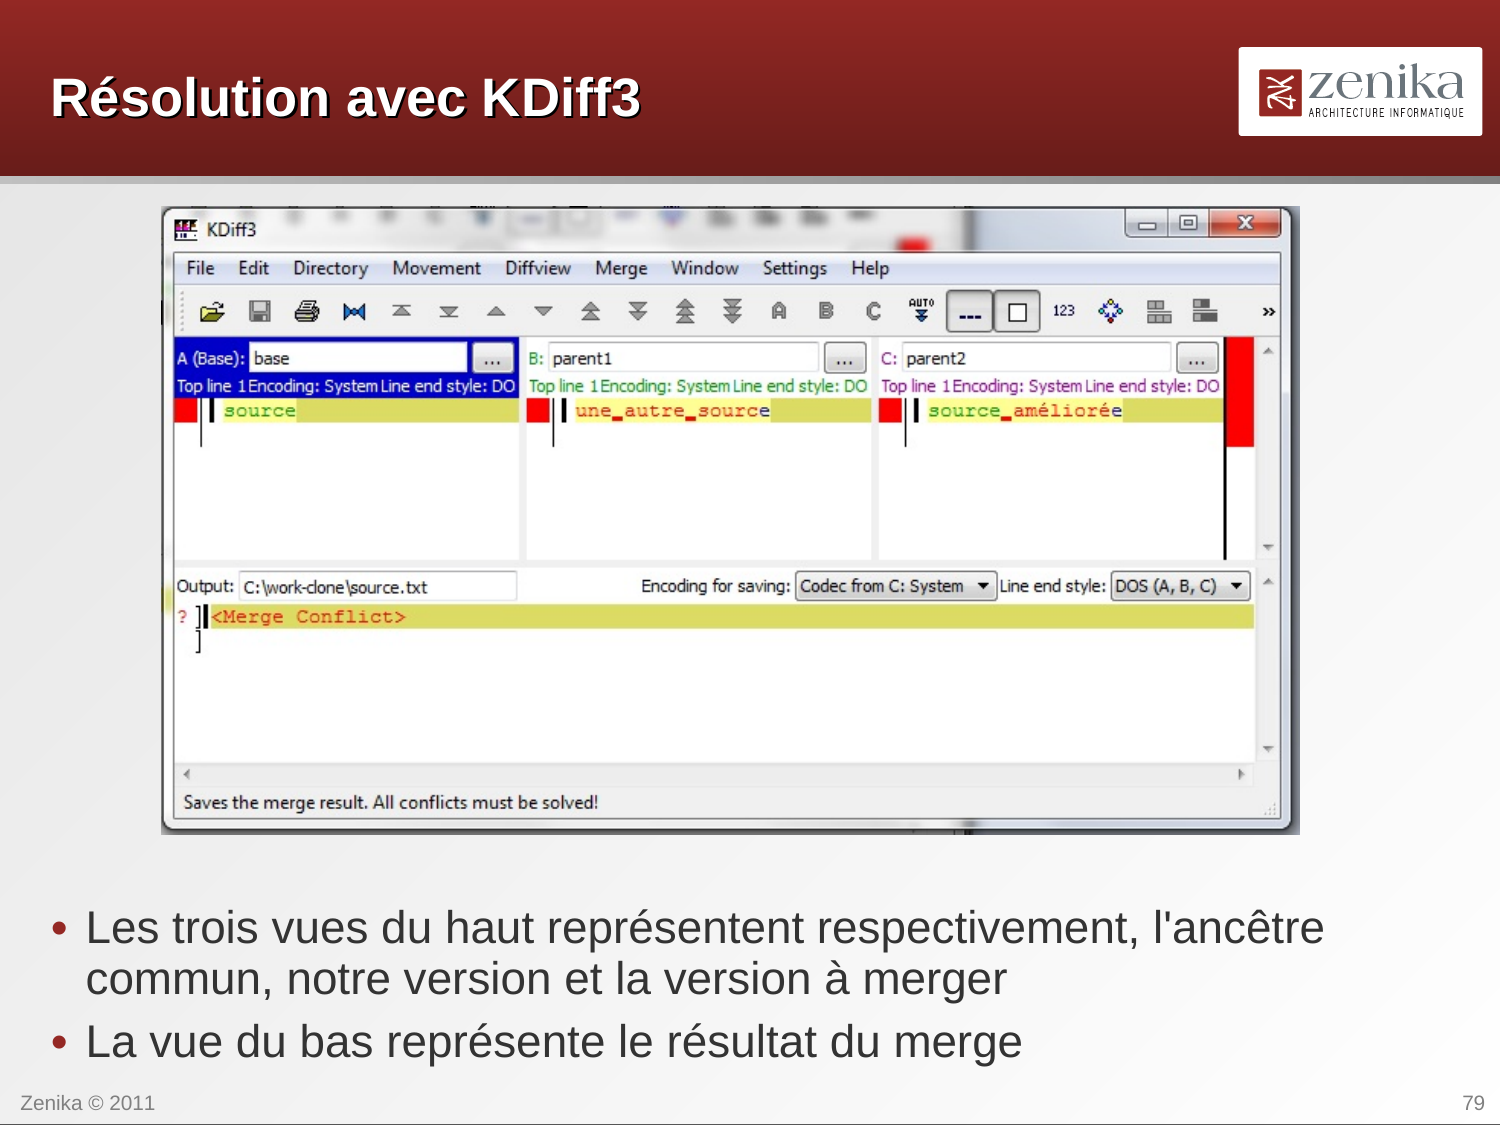

# Résolution avec KDiff3
Les trois vues du haut représentent respectivement, l'ancêtre commun, notre version et la version à merger
La vue du bas représente le résultat du merge